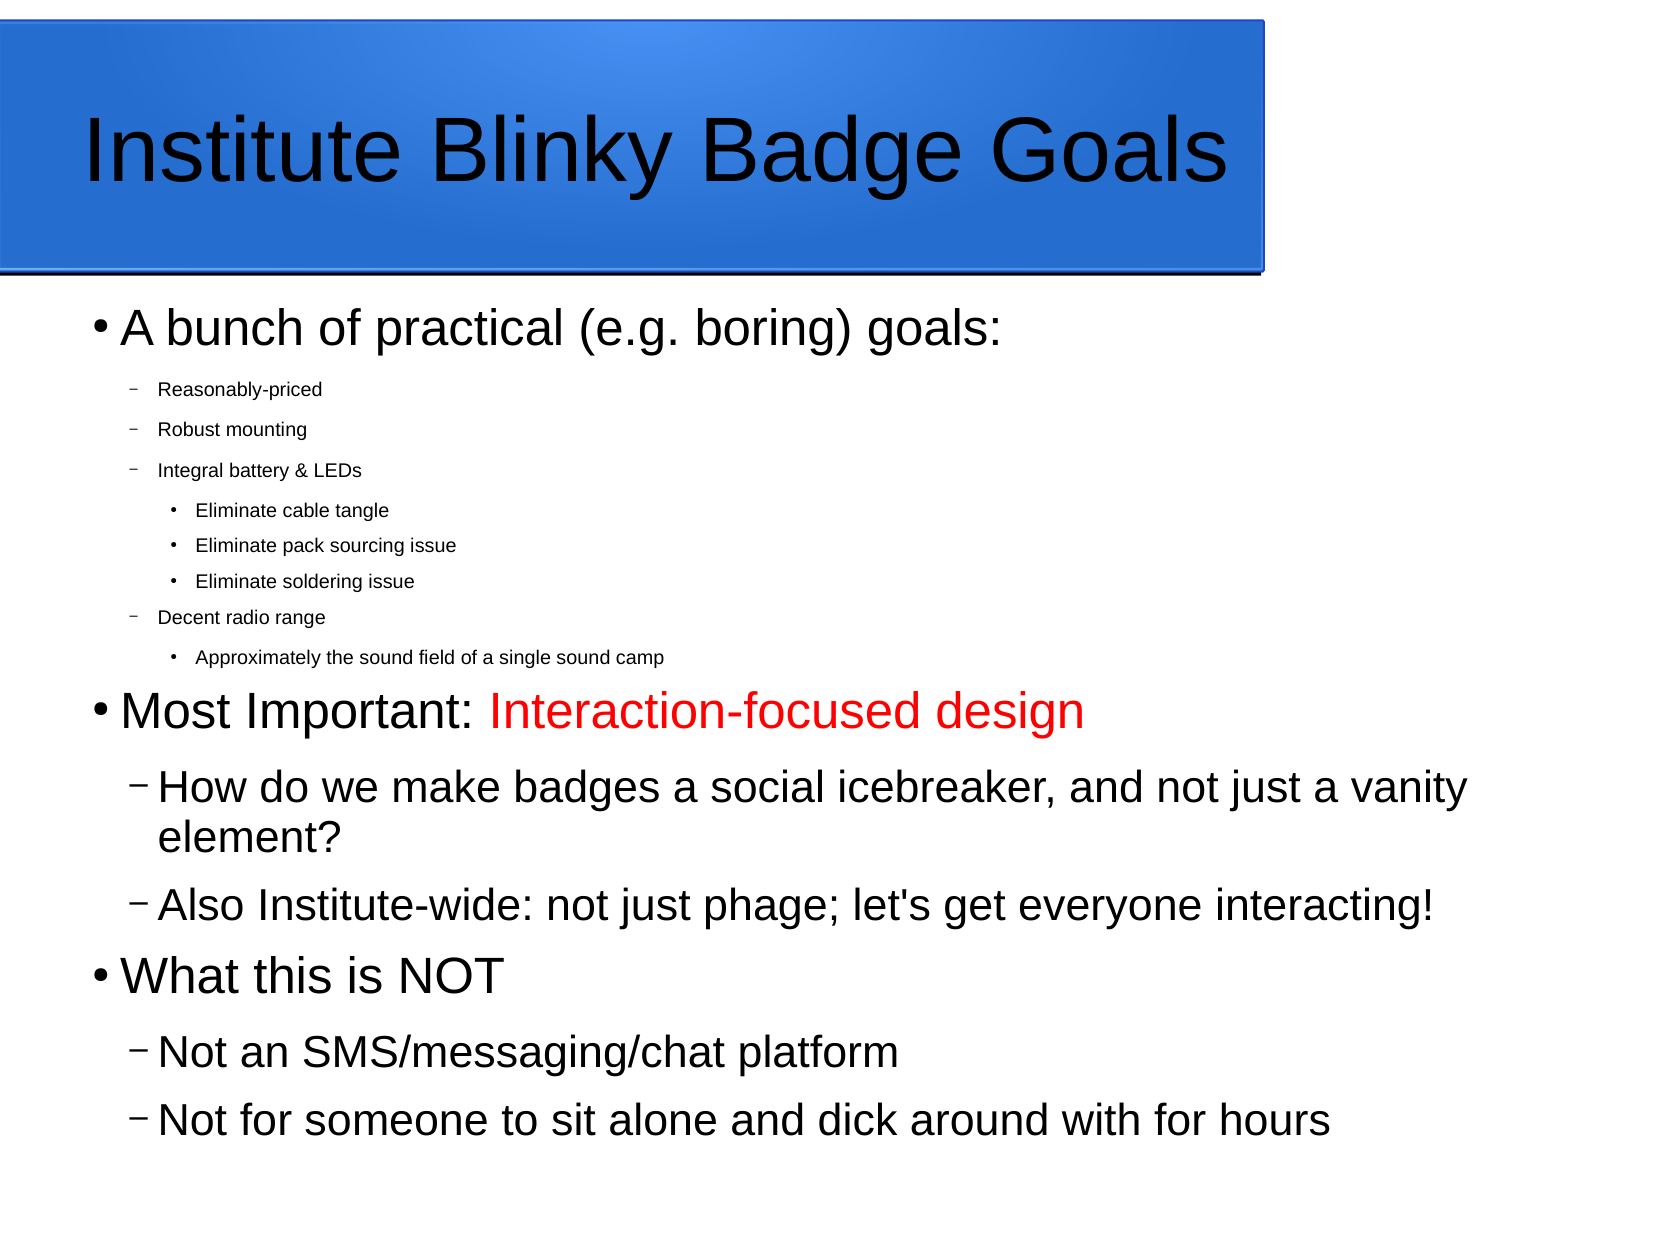

# Institute Blinky Badge Goals
A bunch of practical (e.g. boring) goals:
Reasonably-priced
Robust mounting
Integral battery & LEDs
Eliminate cable tangle
Eliminate pack sourcing issue
Eliminate soldering issue
Decent radio range
Approximately the sound field of a single sound camp
Most Important: Interaction-focused design
How do we make badges a social icebreaker, and not just a vanity element?
Also Institute-wide: not just phage; let's get everyone interacting!
What this is NOT
Not an SMS/messaging/chat platform
Not for someone to sit alone and dick around with for hours